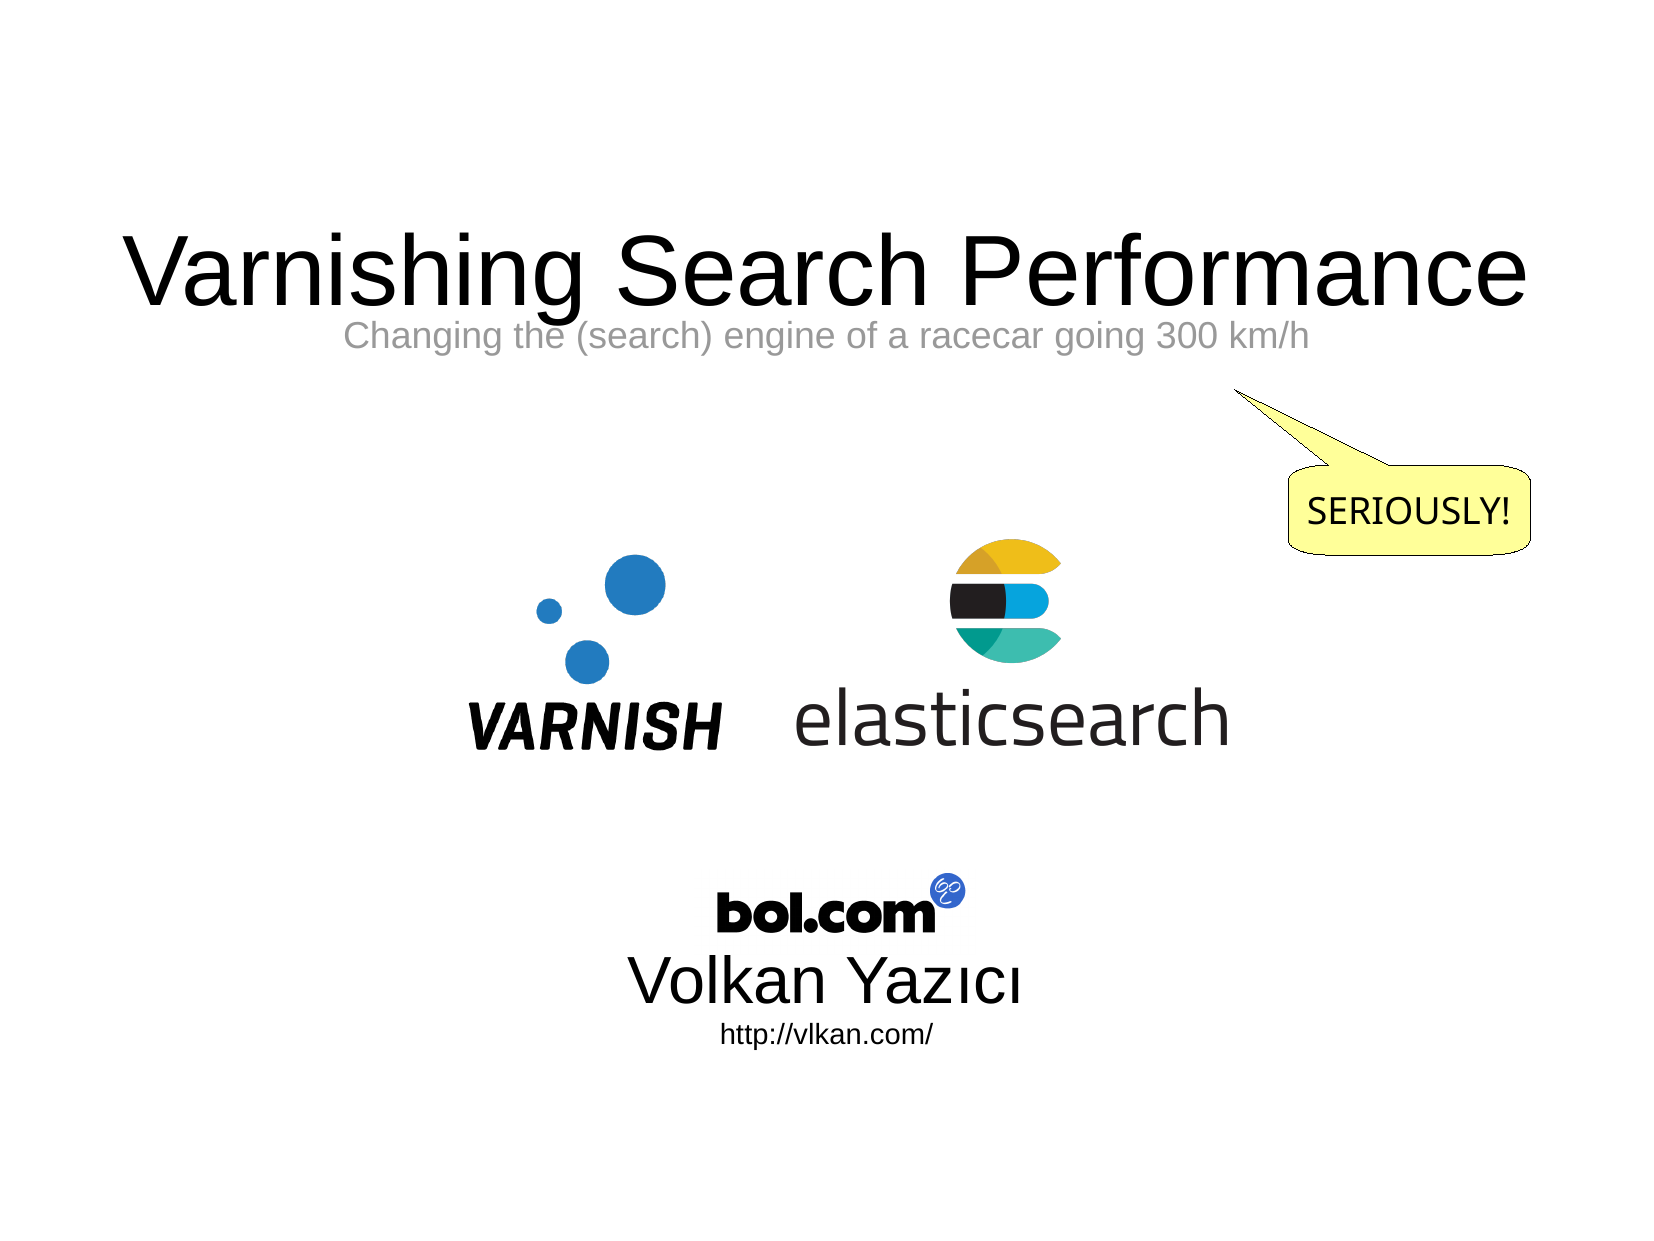

Varnishing Search Performance
Changing the (search) engine of a racecar going 300 km/h
SERIOUSLY!
Volkan Yazıcı
http://vlkan.com/